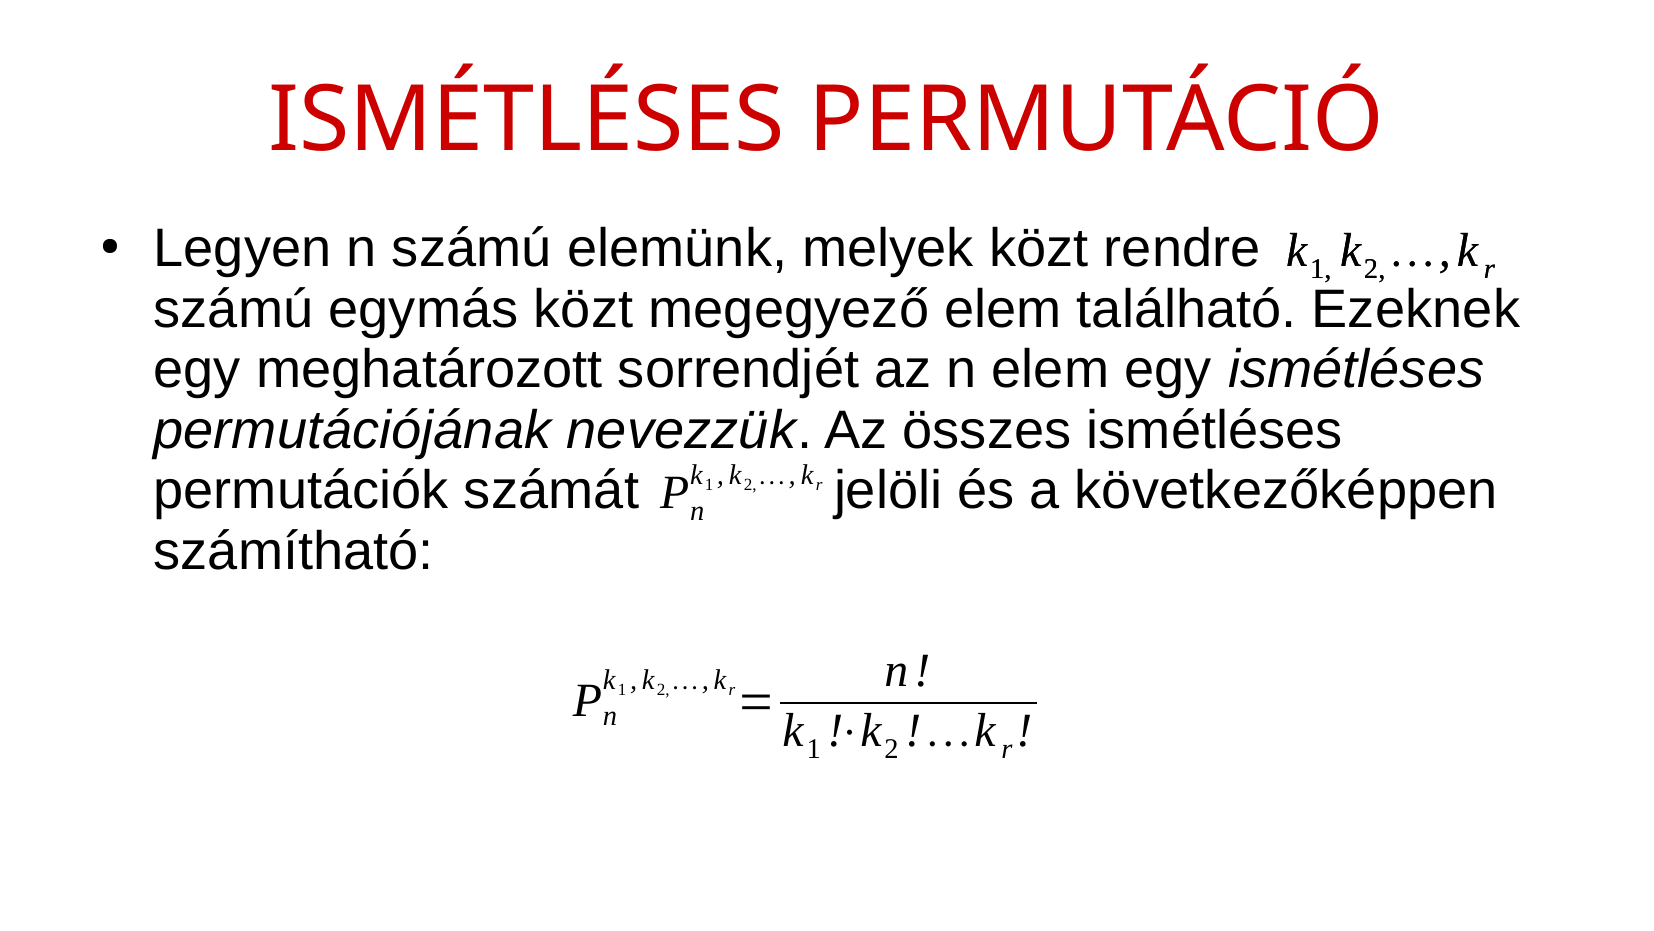

# ISMÉTLÉSES PERMUTÁCIÓ
Legyen n számú elemünk, melyek közt rendre számú egymás közt megegyező elem található. Ezeknek egy meghatározott sorrendjét az n elem egy ismétléses permutációjának nevezzük. Az összes ismétléses permutációk számát jelöli és a következőképpen számítható: